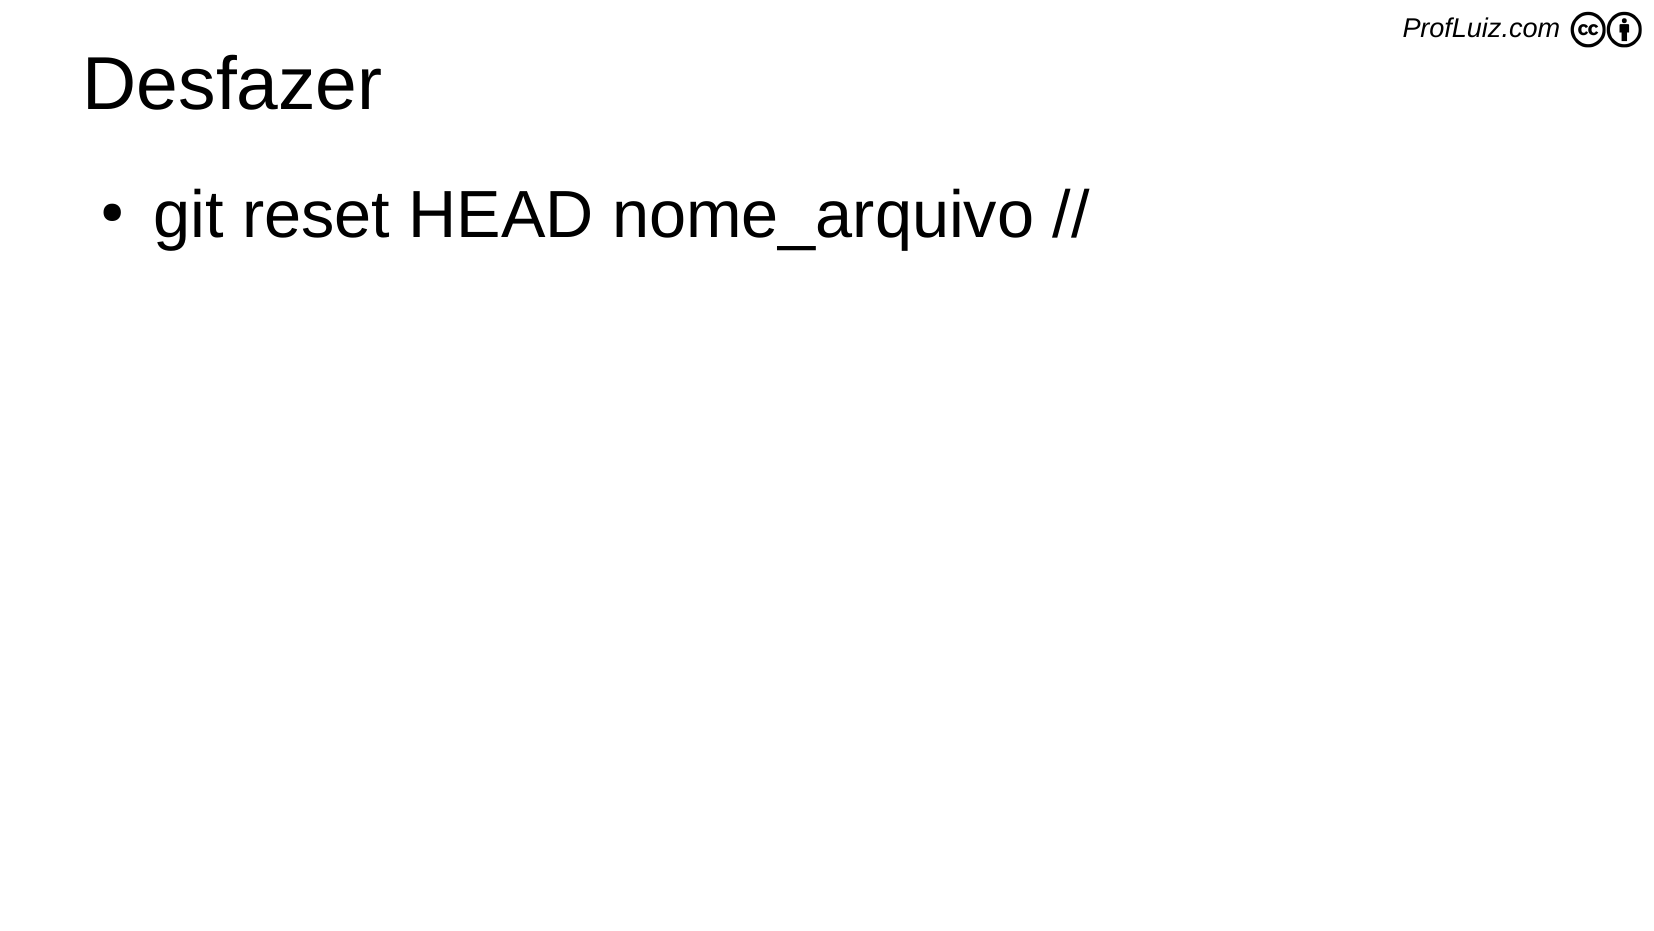

# Desfazer
git reset HEAD nome_arquivo //